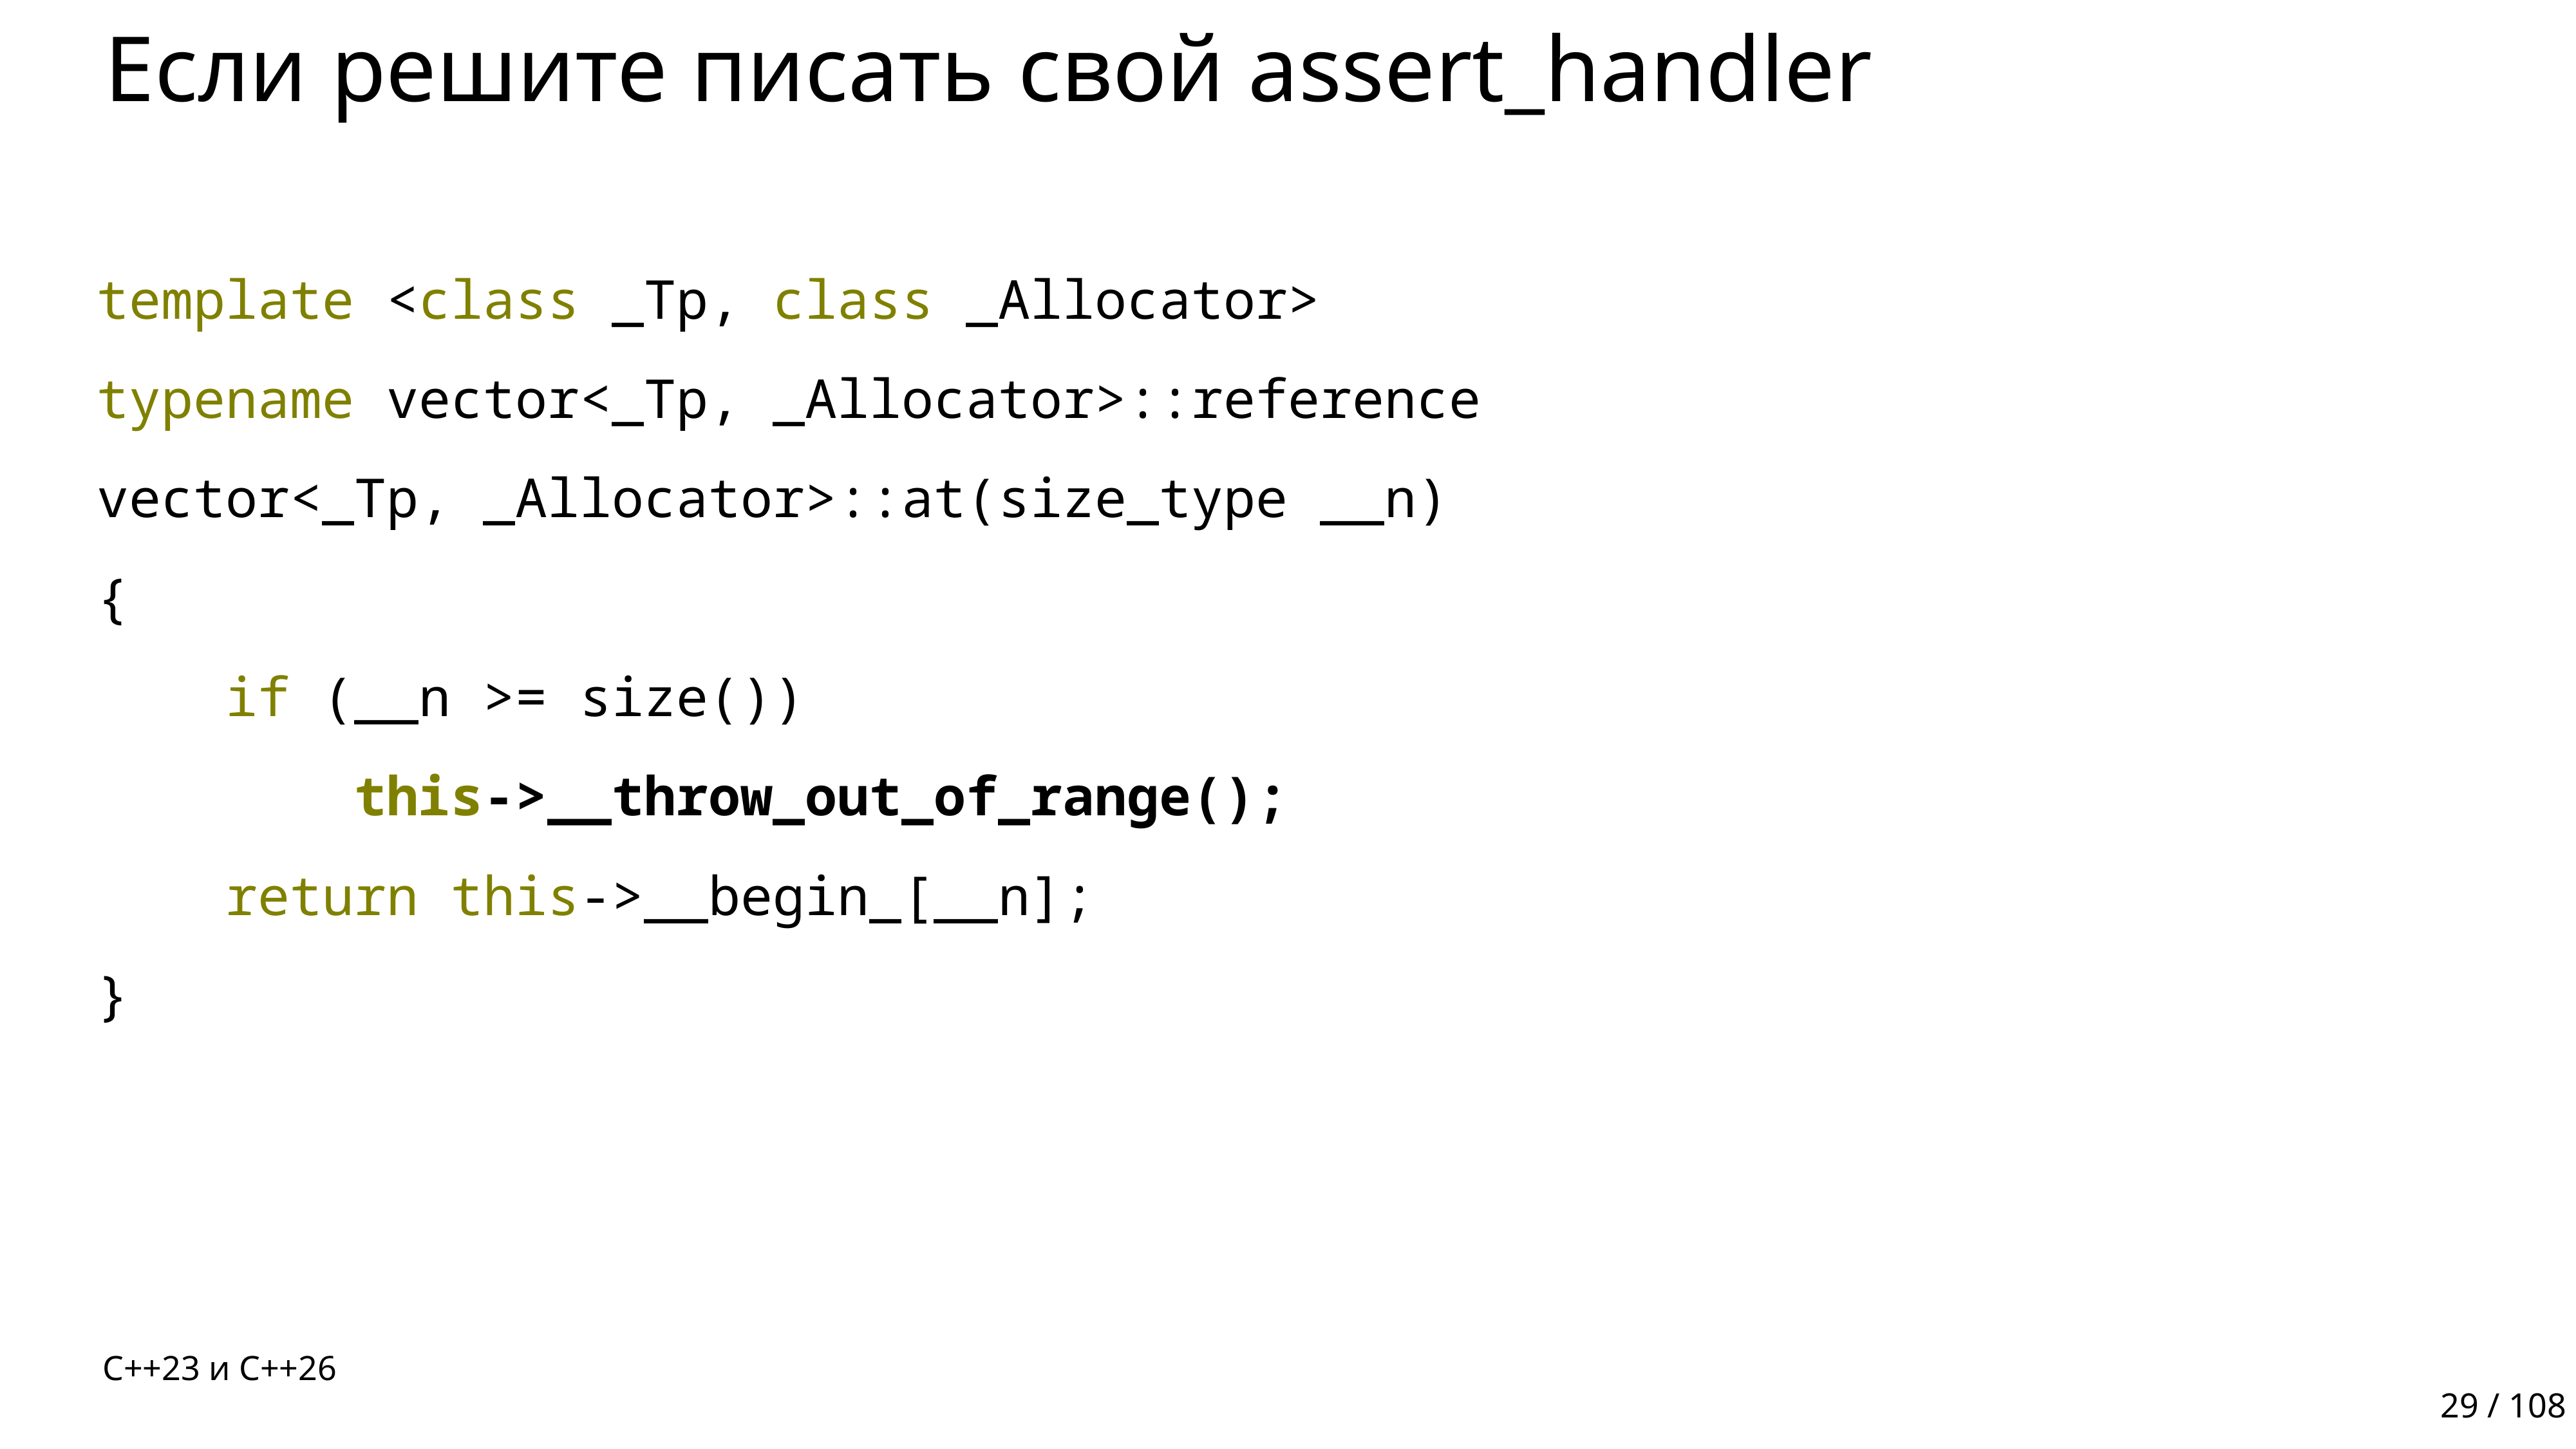

# Если решите писать свой assert_handler
template <class _Tp, class _Allocator>
typename vector<_Tp, _Allocator>::reference
vector<_Tp, _Allocator>::at(size_type __n)
{
 if (__n >= size())
 this->__throw_out_of_range();
 return this->__begin_[__n];
}
C++23 и C++26